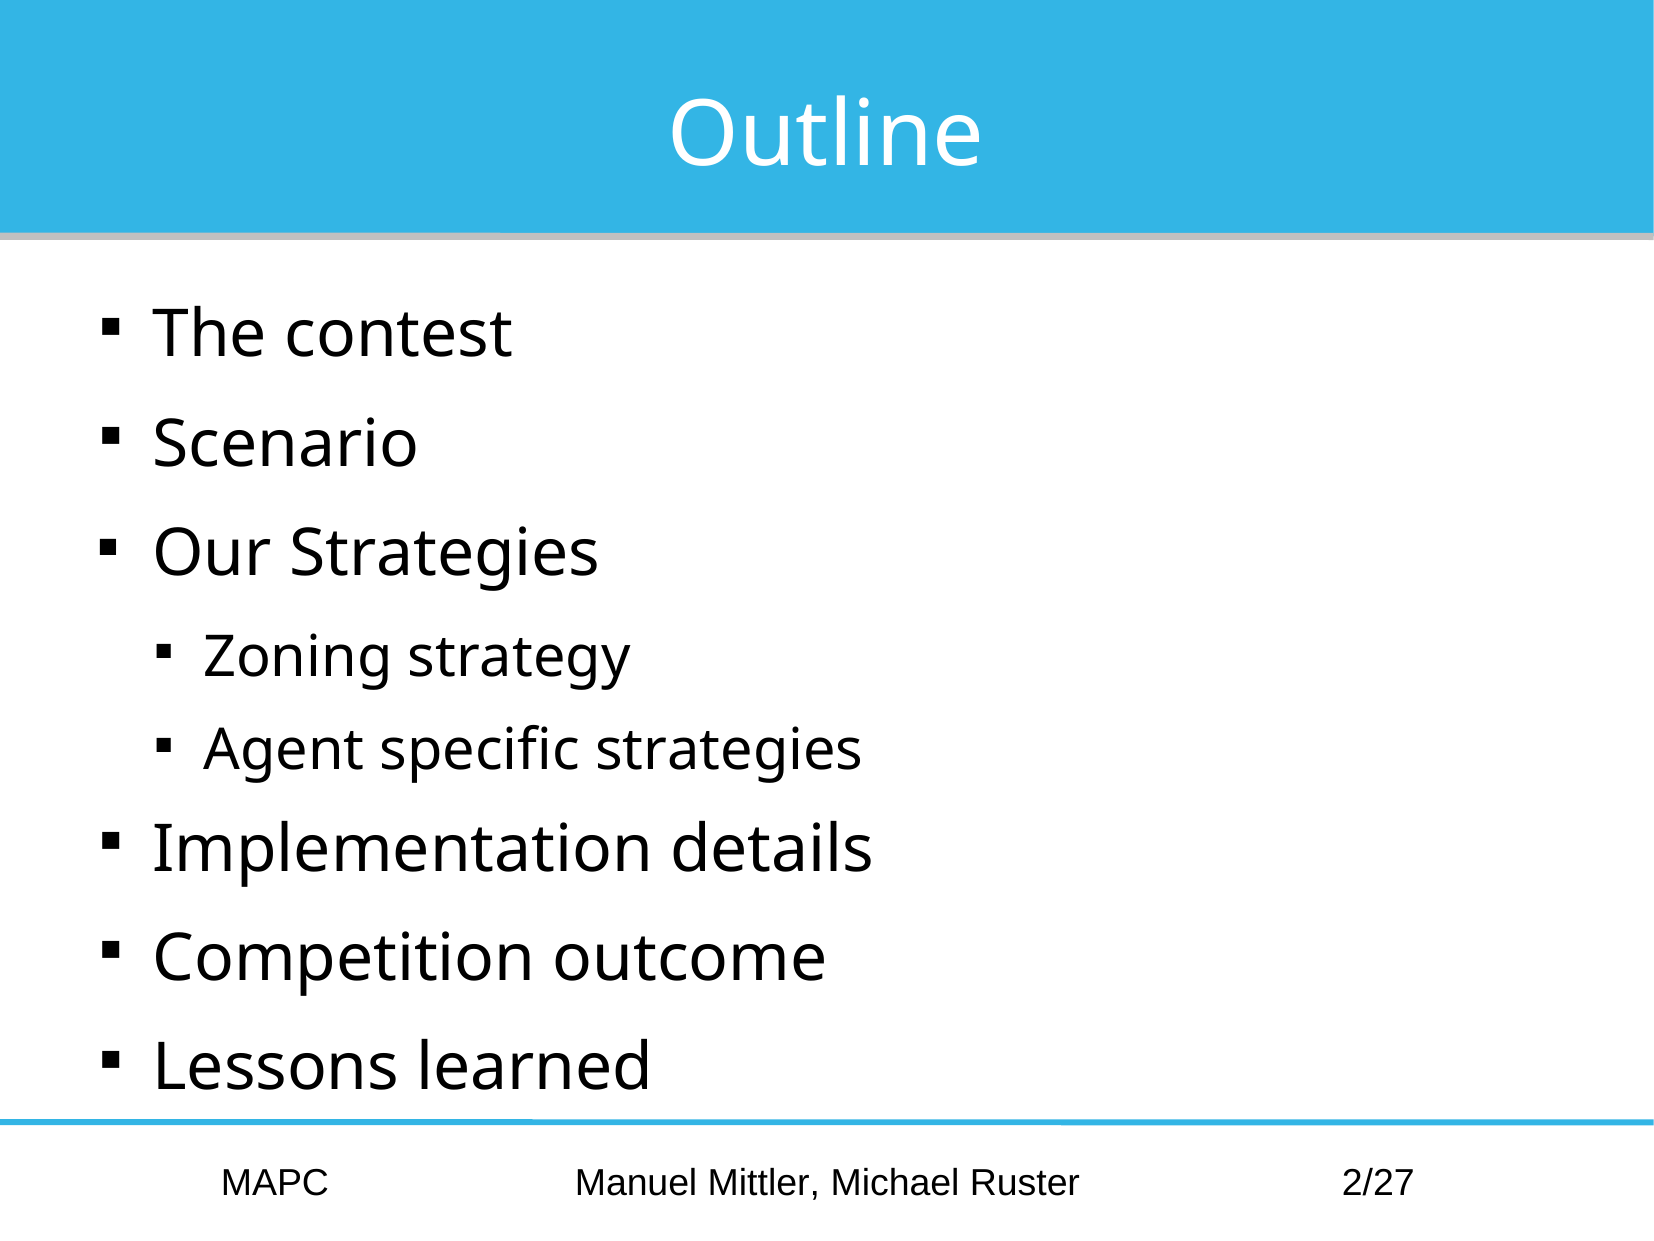

# Outline
The contest
Scenario
Our Strategies
Zoning strategy
Agent specific strategies
Implementation details
Competition outcome
Lessons learned
2